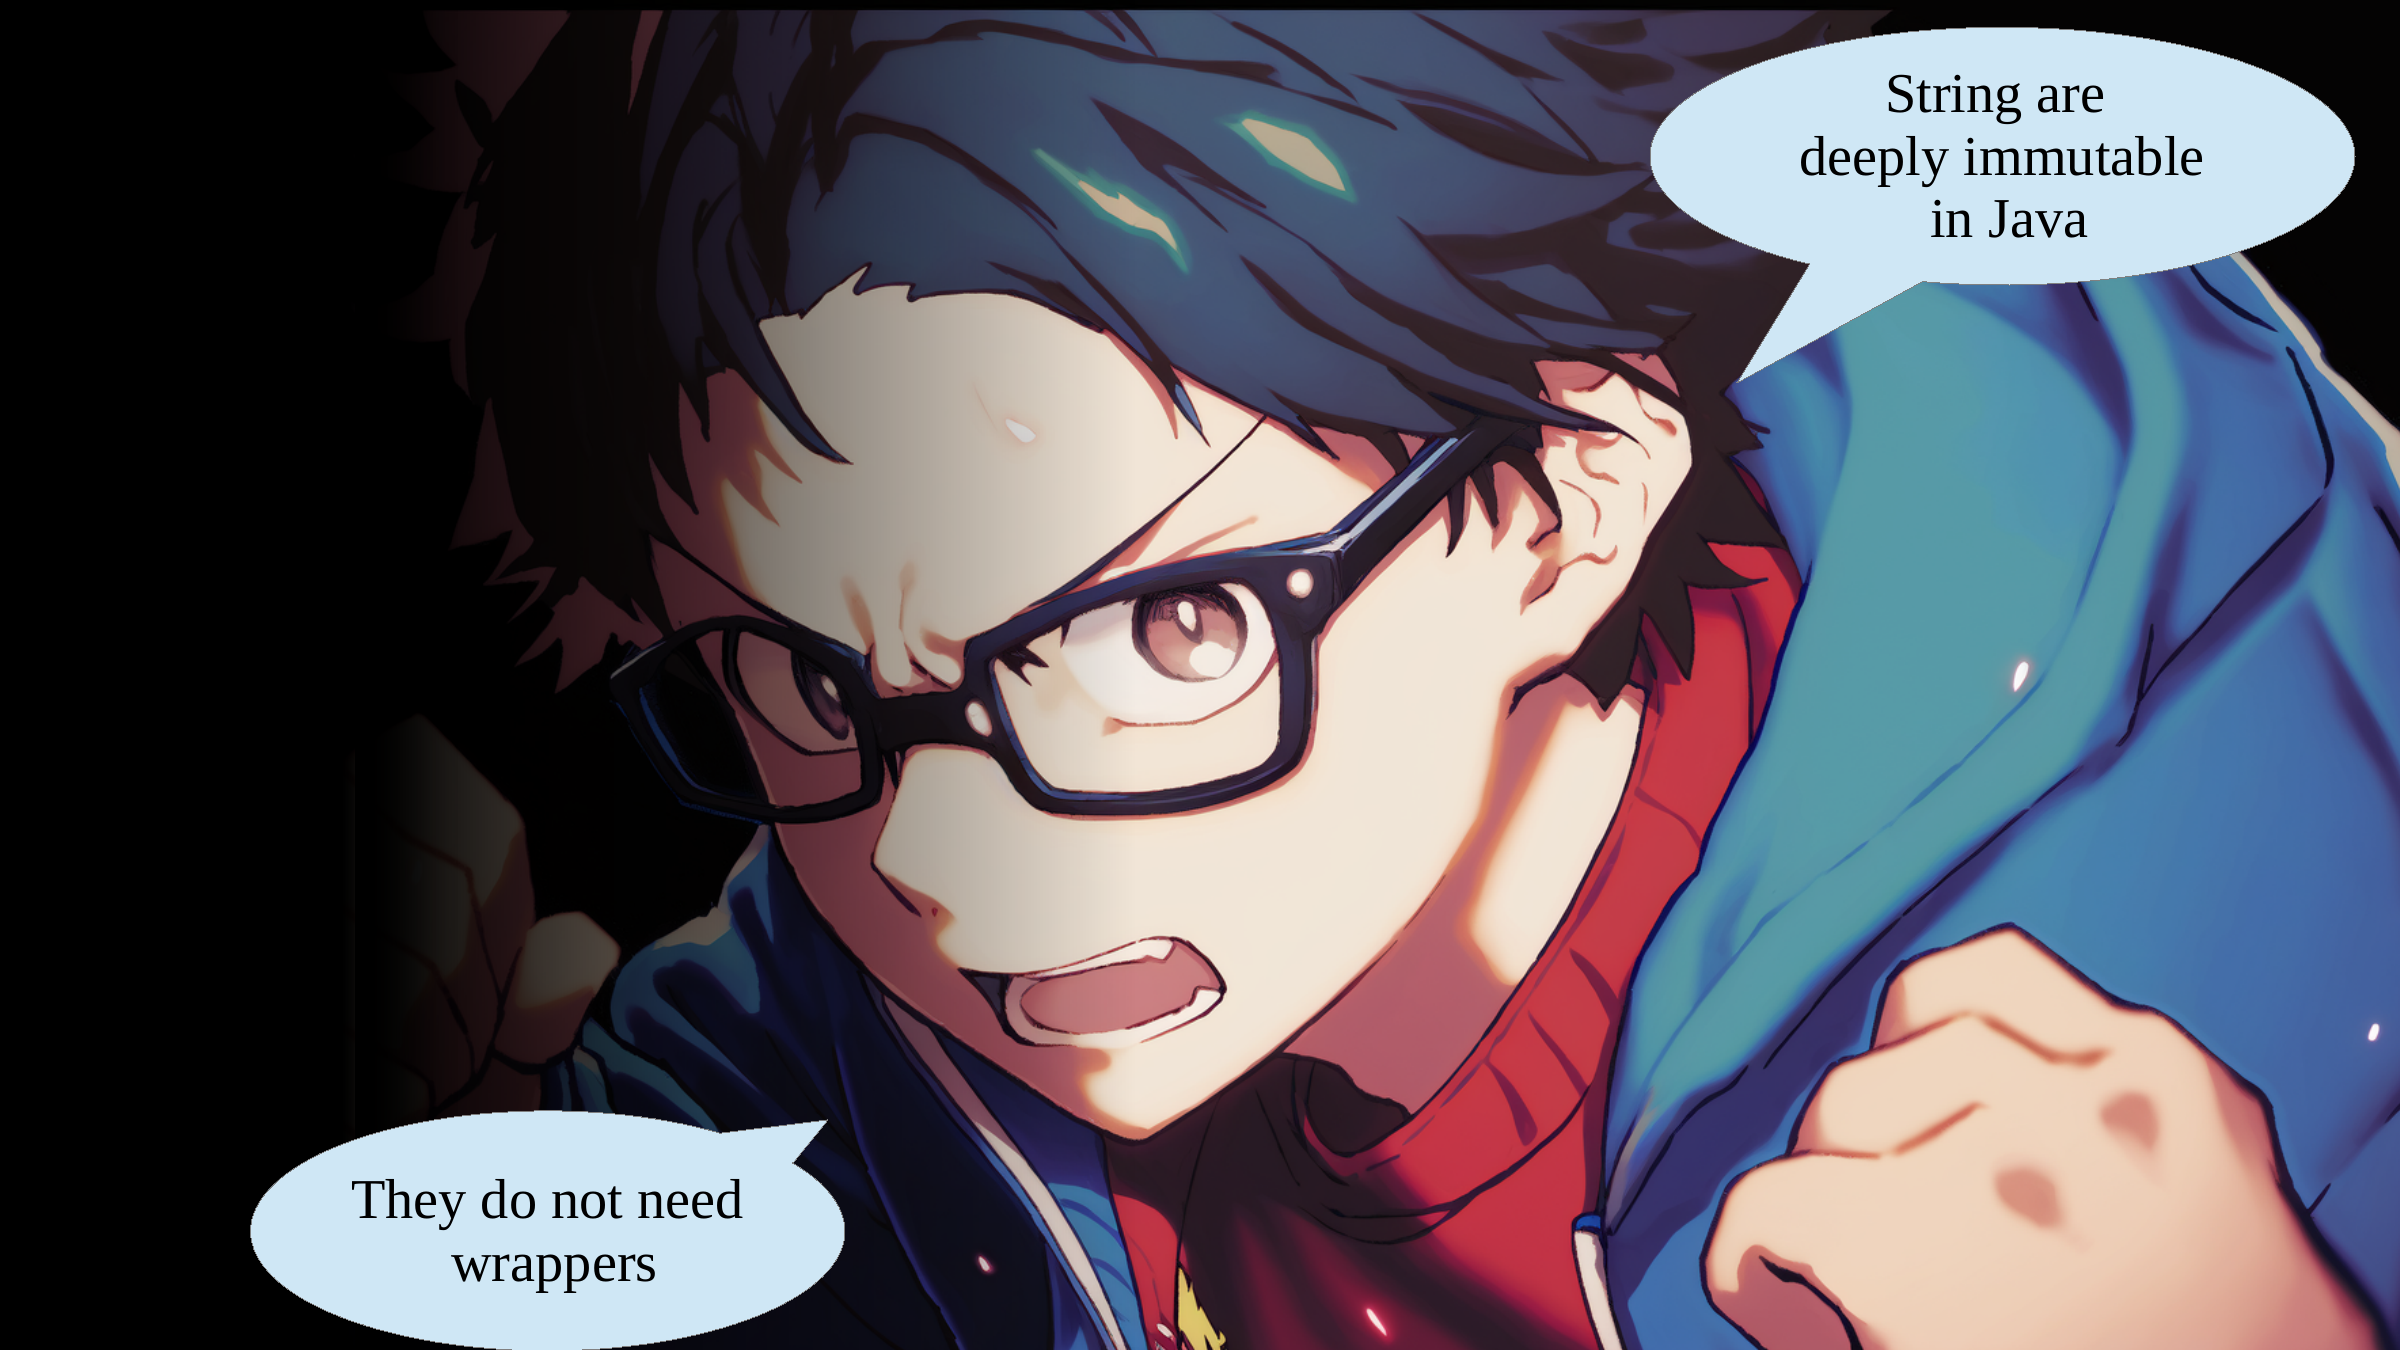

String are
deeply immutable
 in Java
They do not need
 wrappers